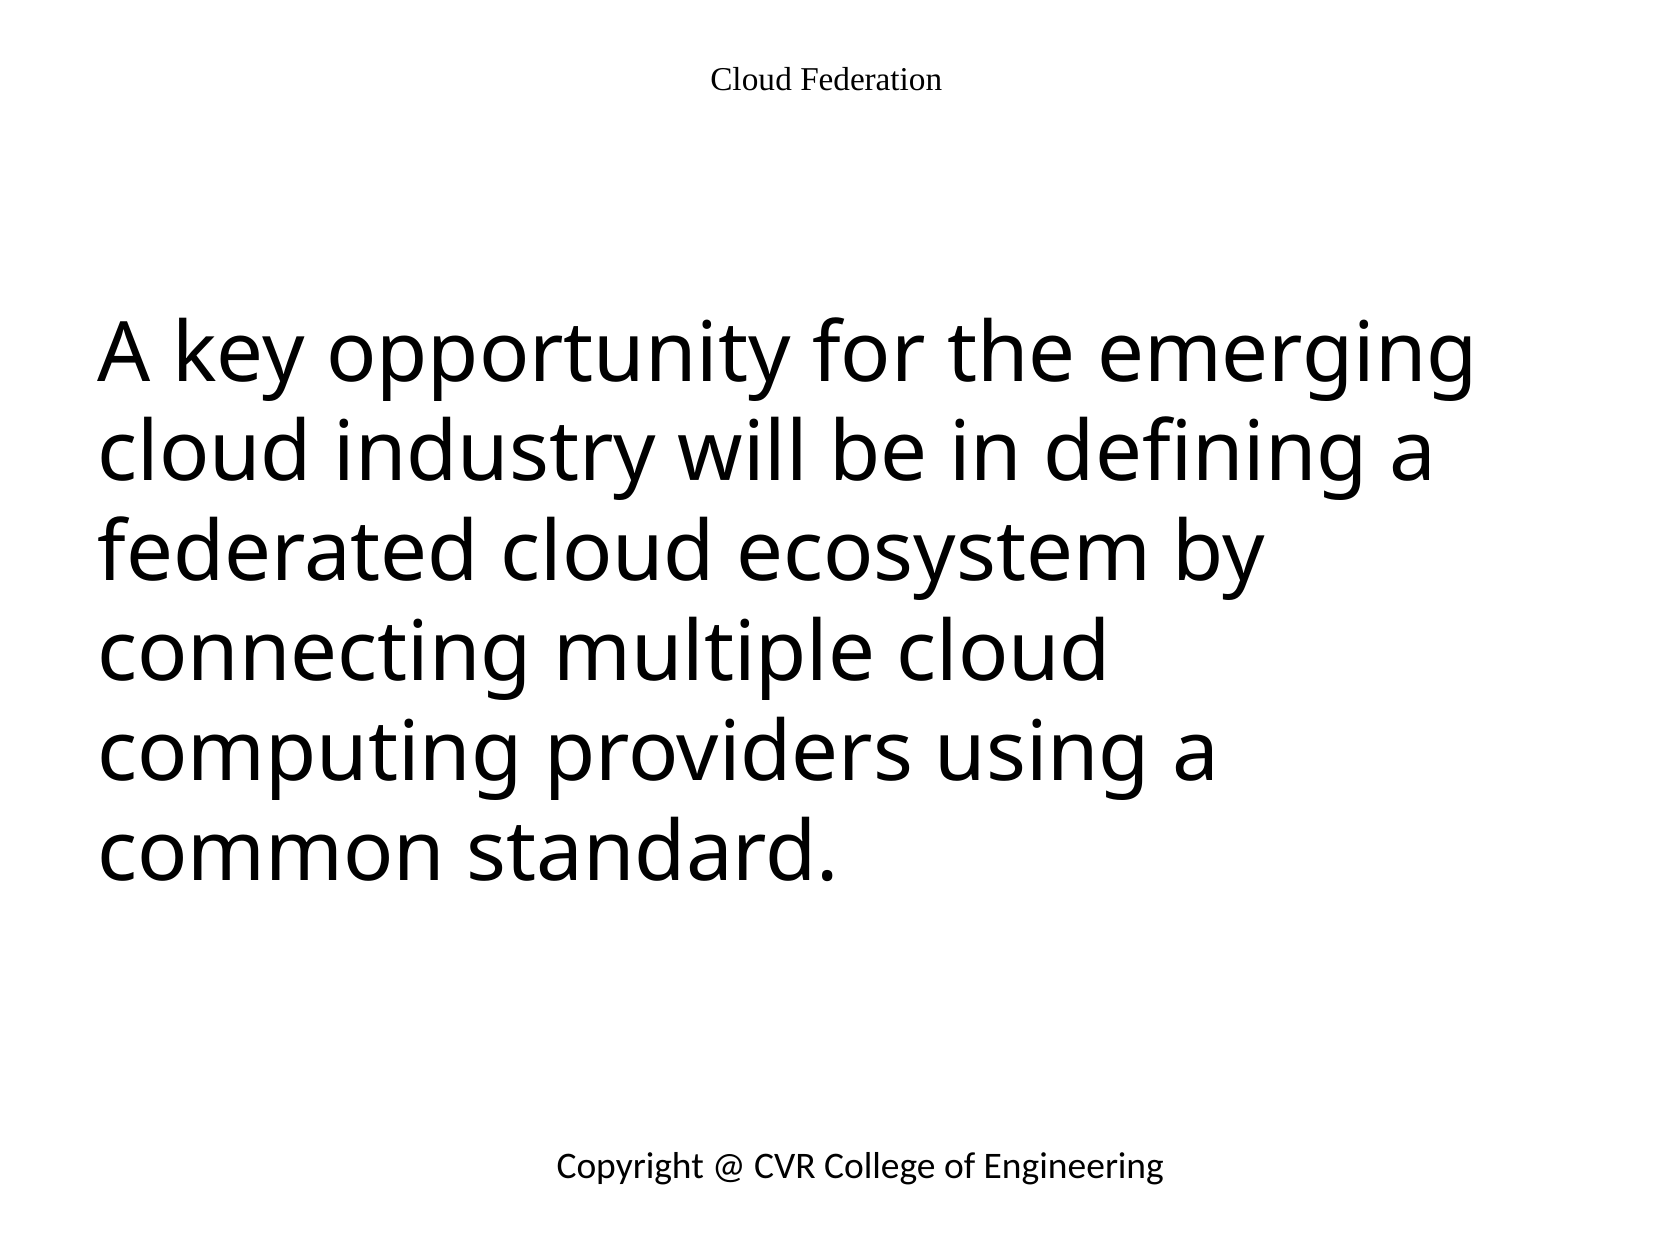

# Cloud Federation
A key opportunity for the emerging cloud industry will be in defining a federated cloud ecosystem by connecting multiple cloud computing providers using a common standard.